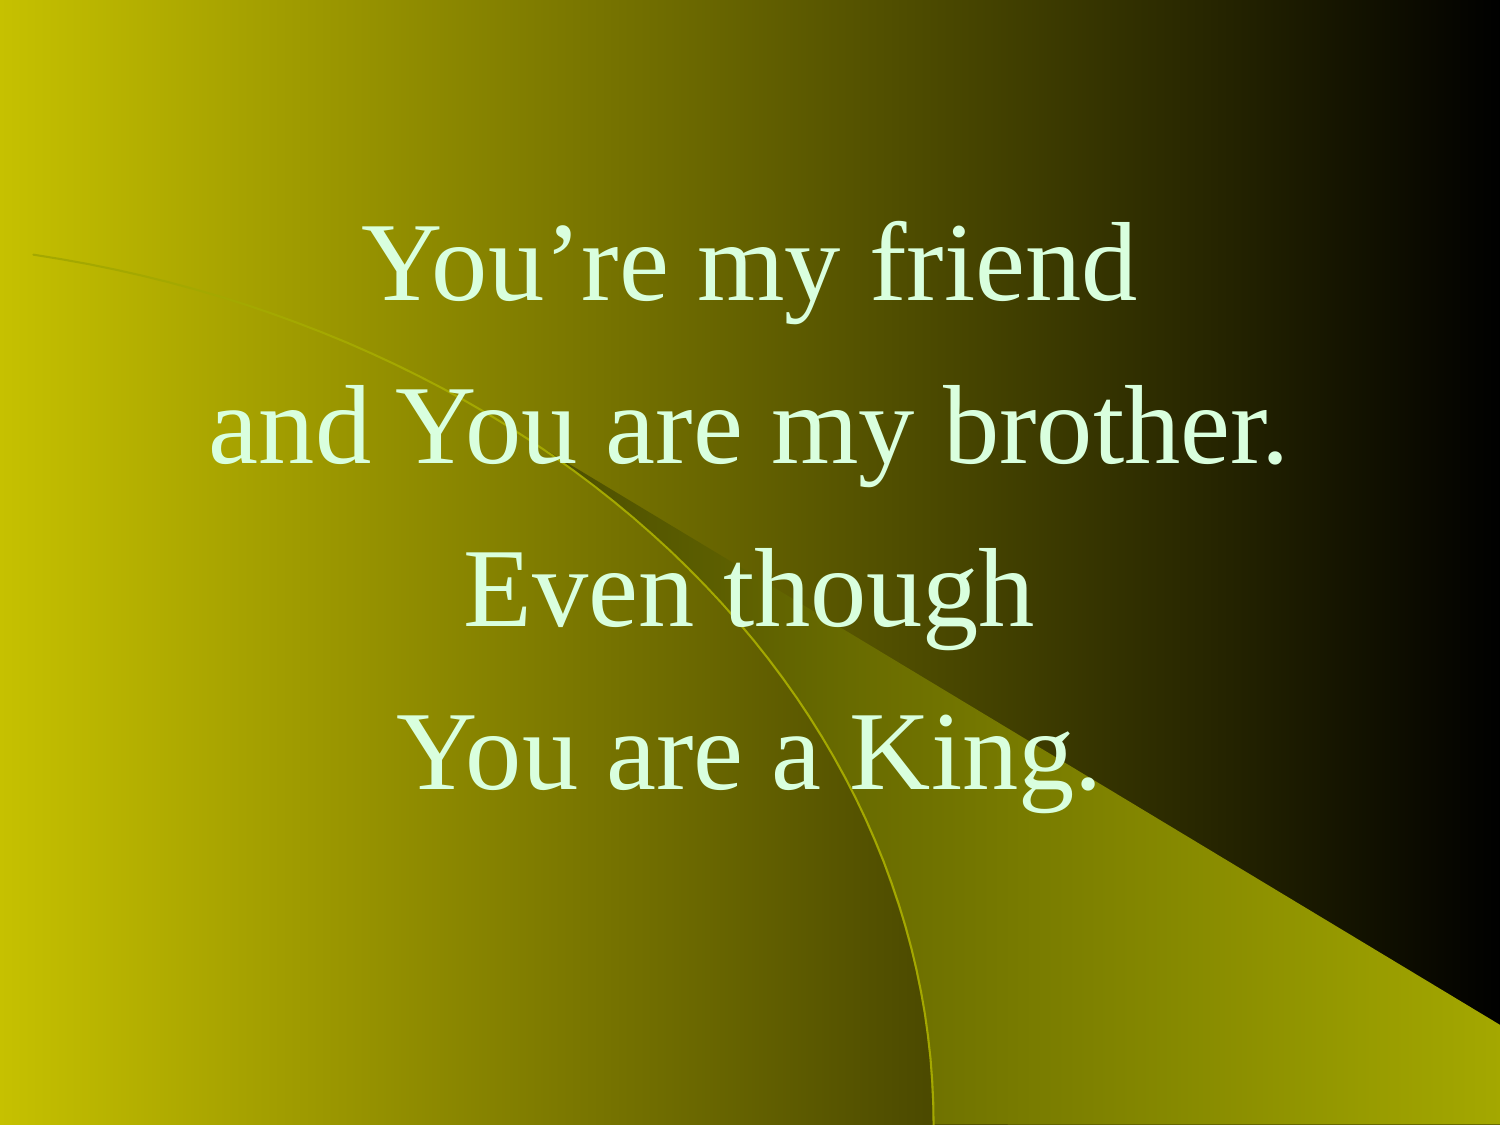

# You’re my friend
and You are my brother.
Even though
You are a King.